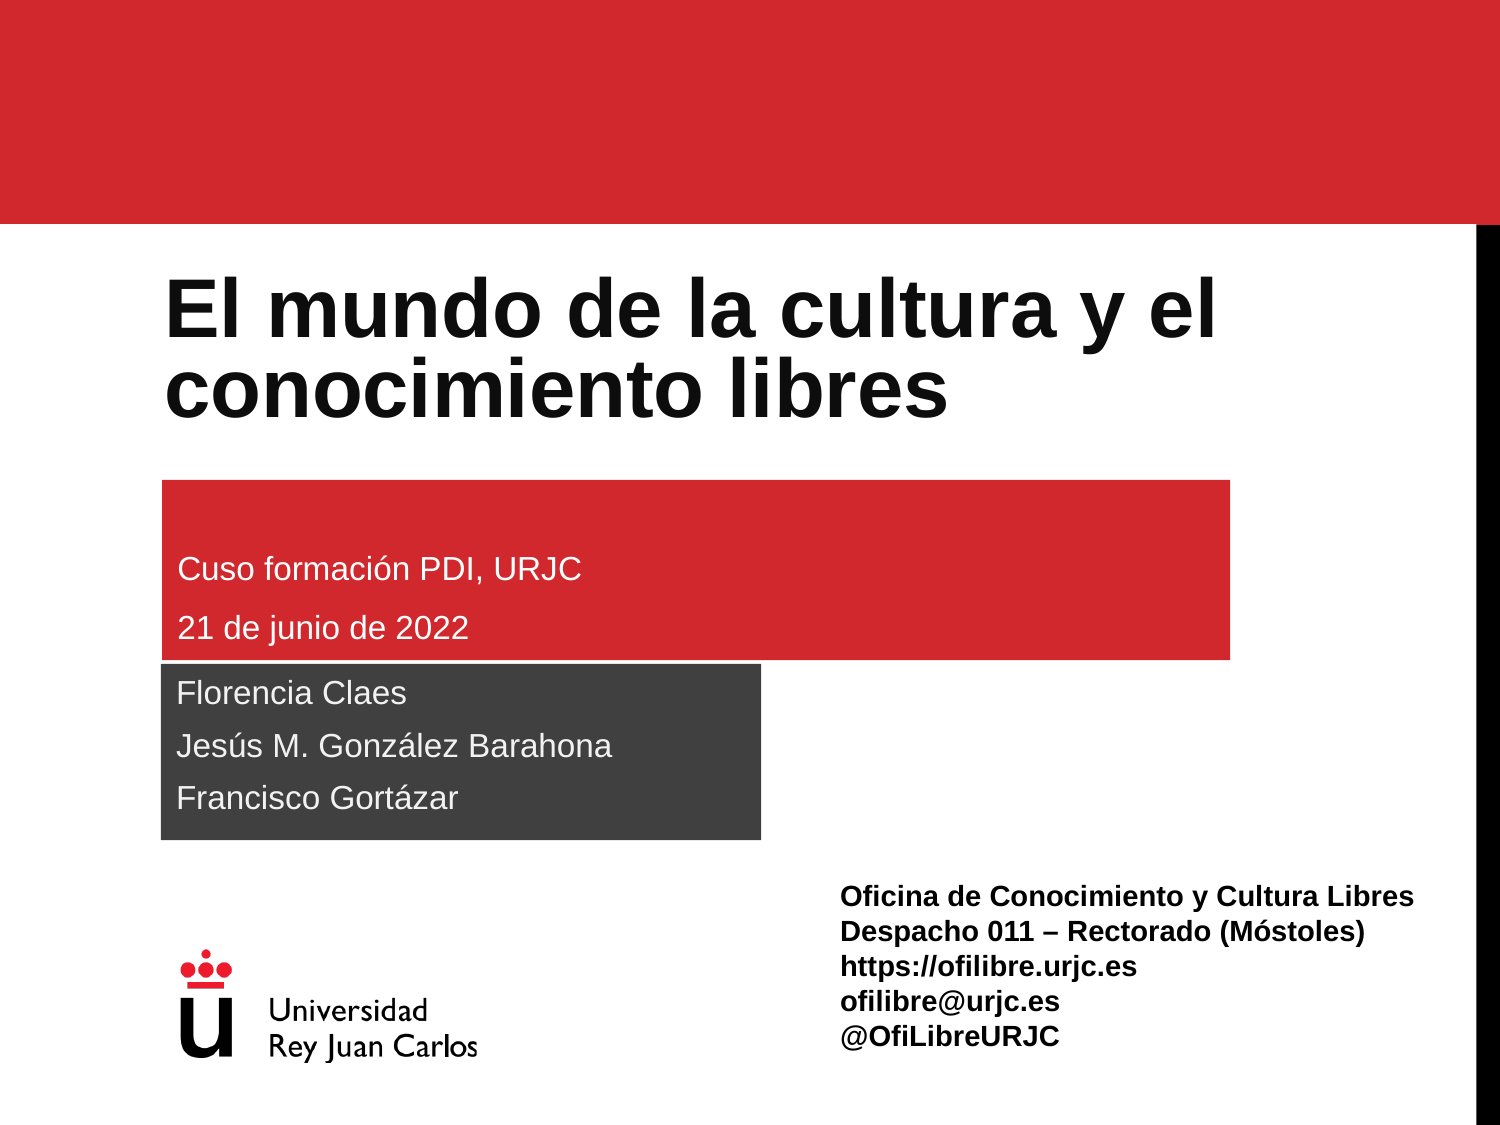

El mundo de la cultura y el conocimiento libres
Cuso formación PDI, URJC
21 de junio de 2022
Florencia Claes
Jesús M. González Barahona
Francisco Gortázar
Oficina de Conocimiento y Cultura Libres
Despacho 011 – Rectorado (Móstoles)
https://ofilibre.urjc.es
ofilibre@urjc.es
@OfiLibreURJC